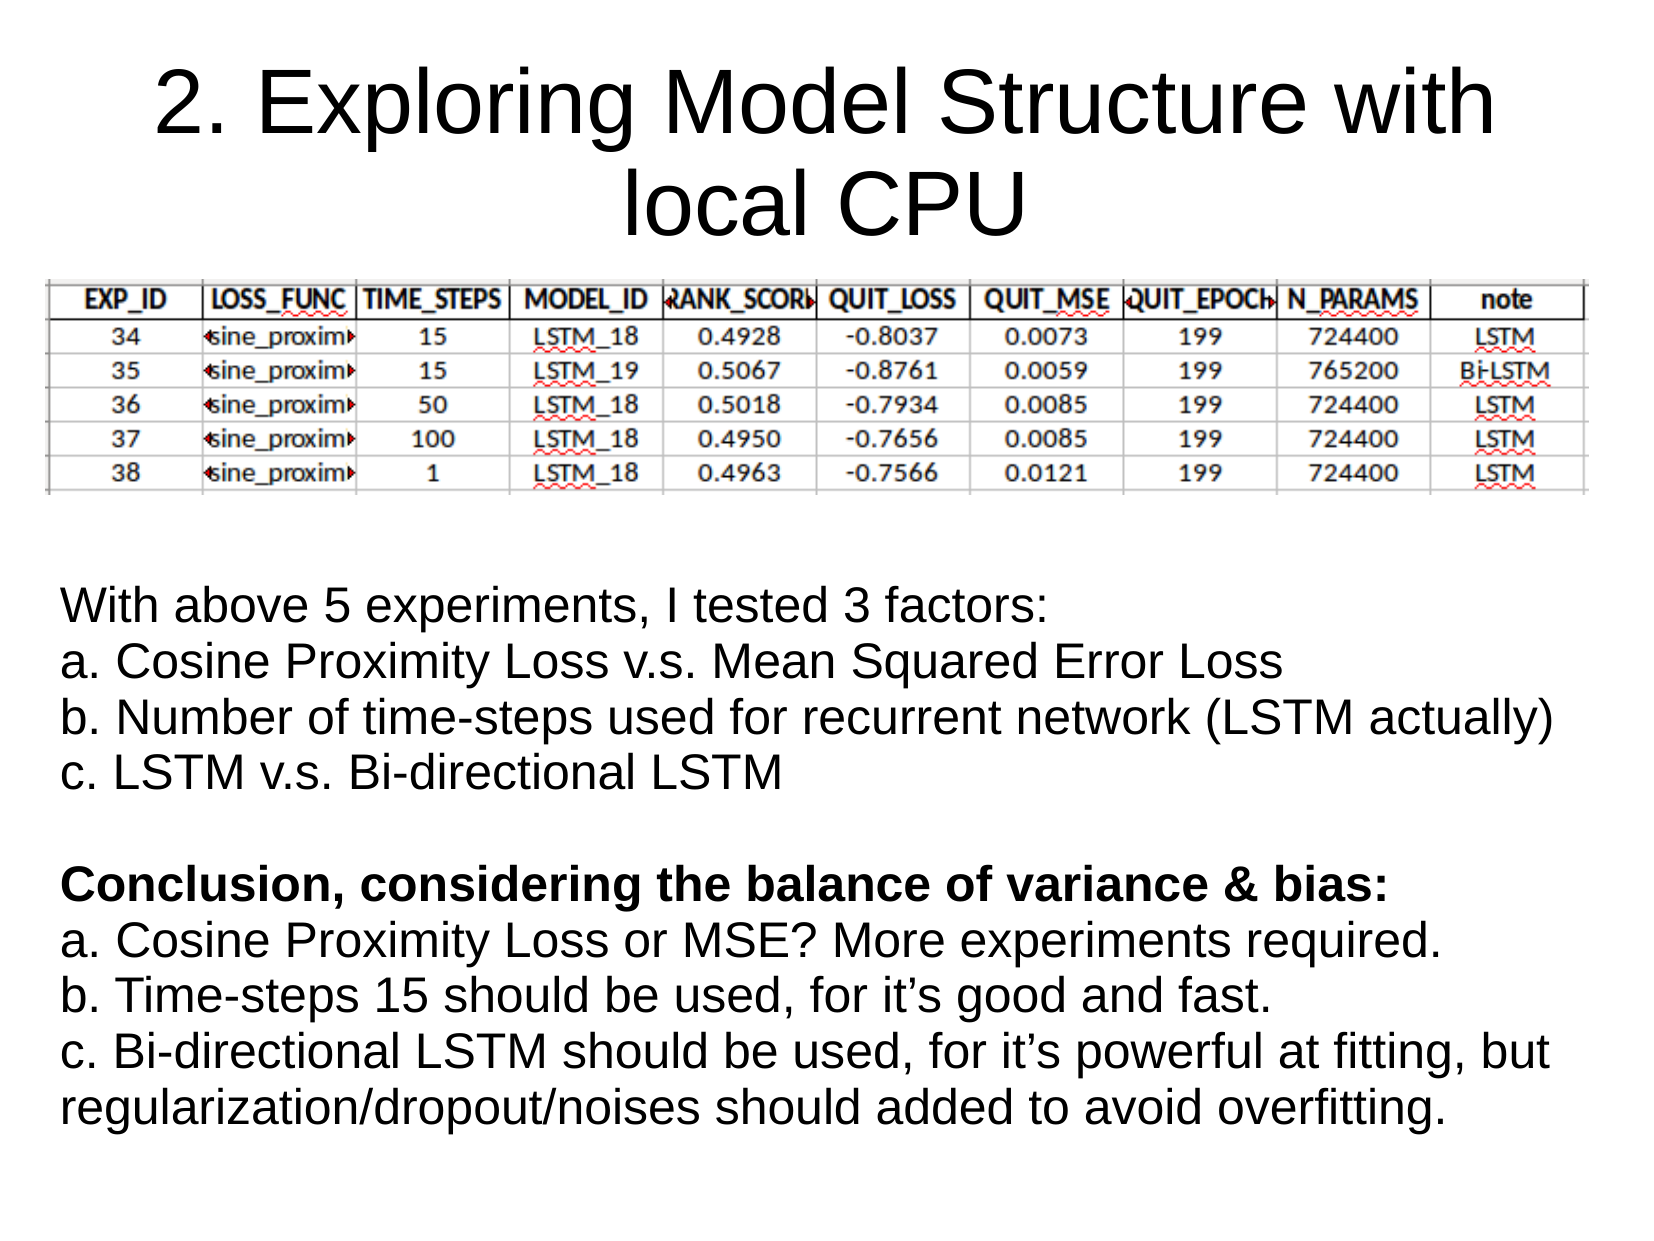

# 2. Exploring Model Structure with local CPU
With above 5 experiments, I tested 3 factors:
a. Cosine Proximity Loss v.s. Mean Squared Error Loss
b. Number of time-steps used for recurrent network (LSTM actually)
c. LSTM v.s. Bi-directional LSTM
Conclusion, considering the balance of variance & bias:
a. Cosine Proximity Loss or MSE? More experiments required.
b. Time-steps 15 should be used, for it’s good and fast.
c. Bi-directional LSTM should be used, for it’s powerful at fitting, but regularization/dropout/noises should added to avoid overfitting.